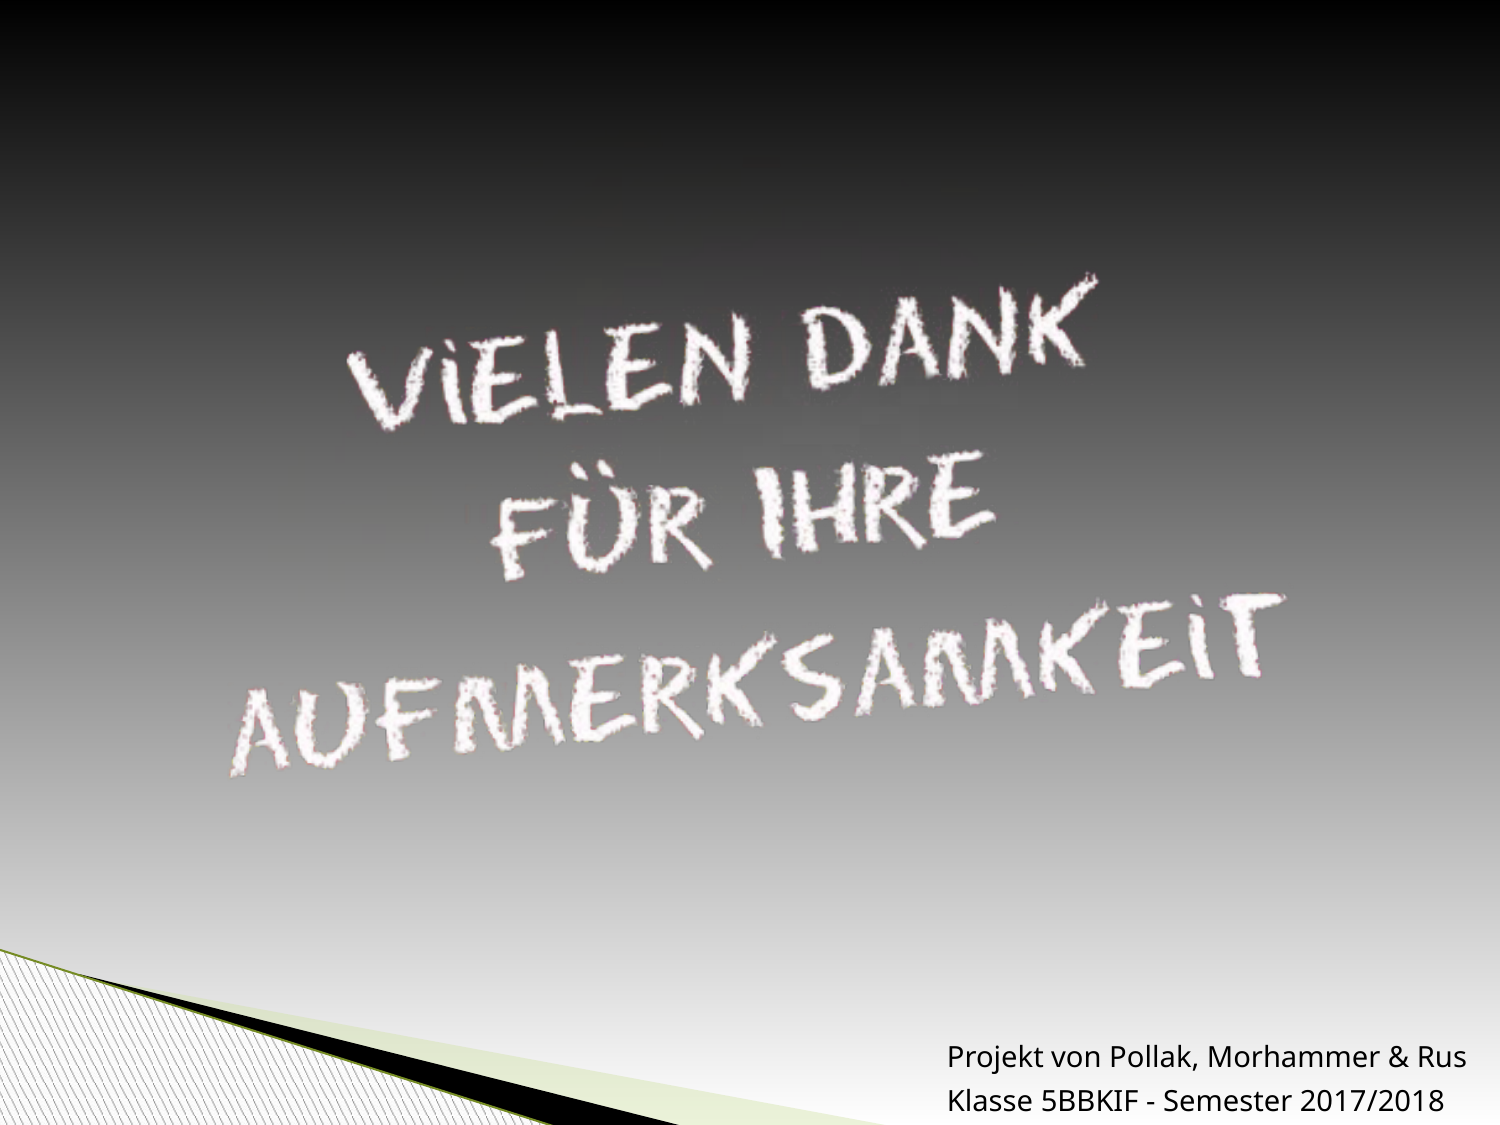

Projekt von Pollak, Morhammer & Rus
Klasse 5BBKIF - Semester 2017/2018